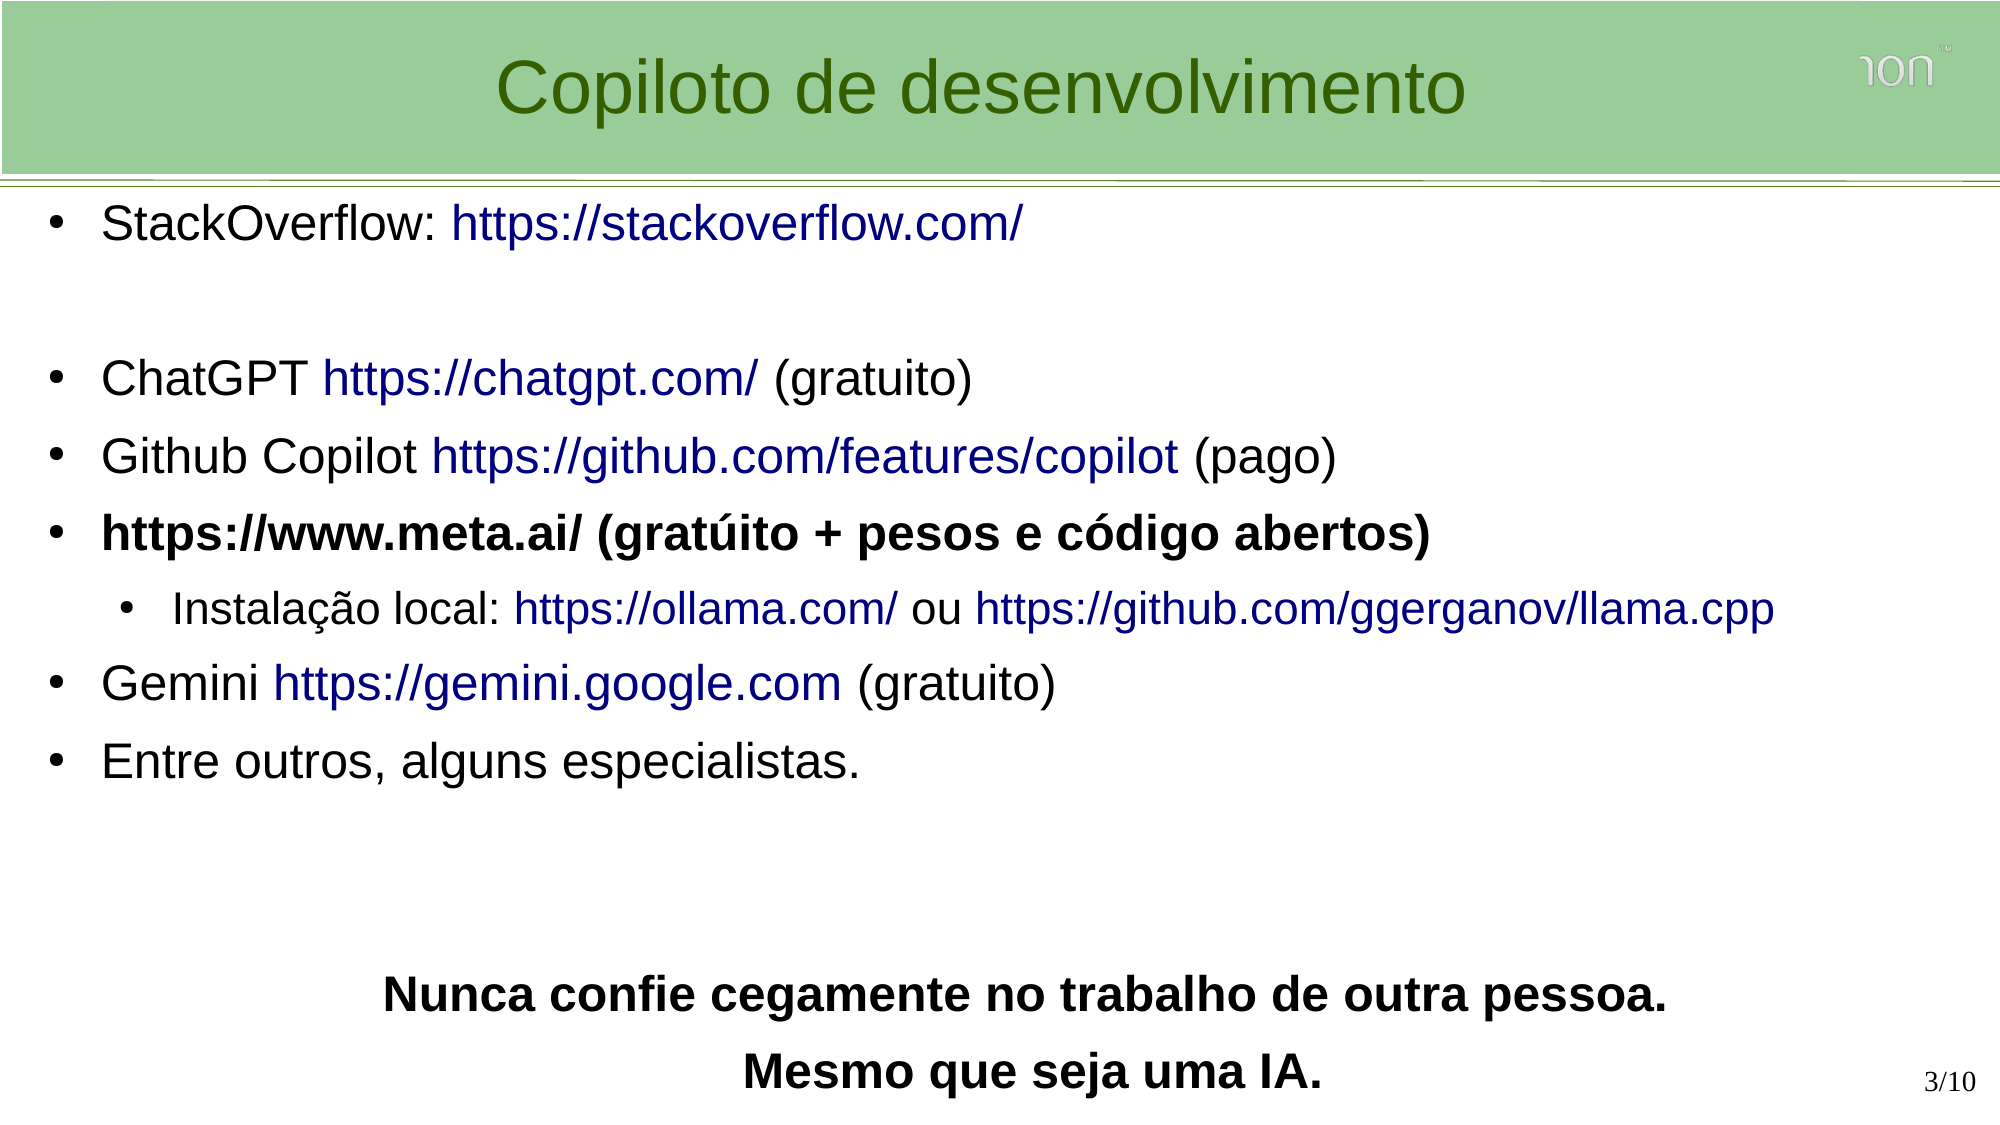

# Copiloto de desenvolvimento
StackOverflow: https://stackoverflow.com/
ChatGPT https://chatgpt.com/ (gratuito)
Github Copilot https://github.com/features/copilot (pago)
https://www.meta.ai/ (gratúito + pesos e código abertos)
Instalação local: https://ollama.com/ ou https://github.com/ggerganov/llama.cpp
Gemini https://gemini.google.com (gratuito)
Entre outros, alguns especialistas.
Nunca confie cegamente no trabalho de outra pessoa.
Mesmo que seja uma IA.
3